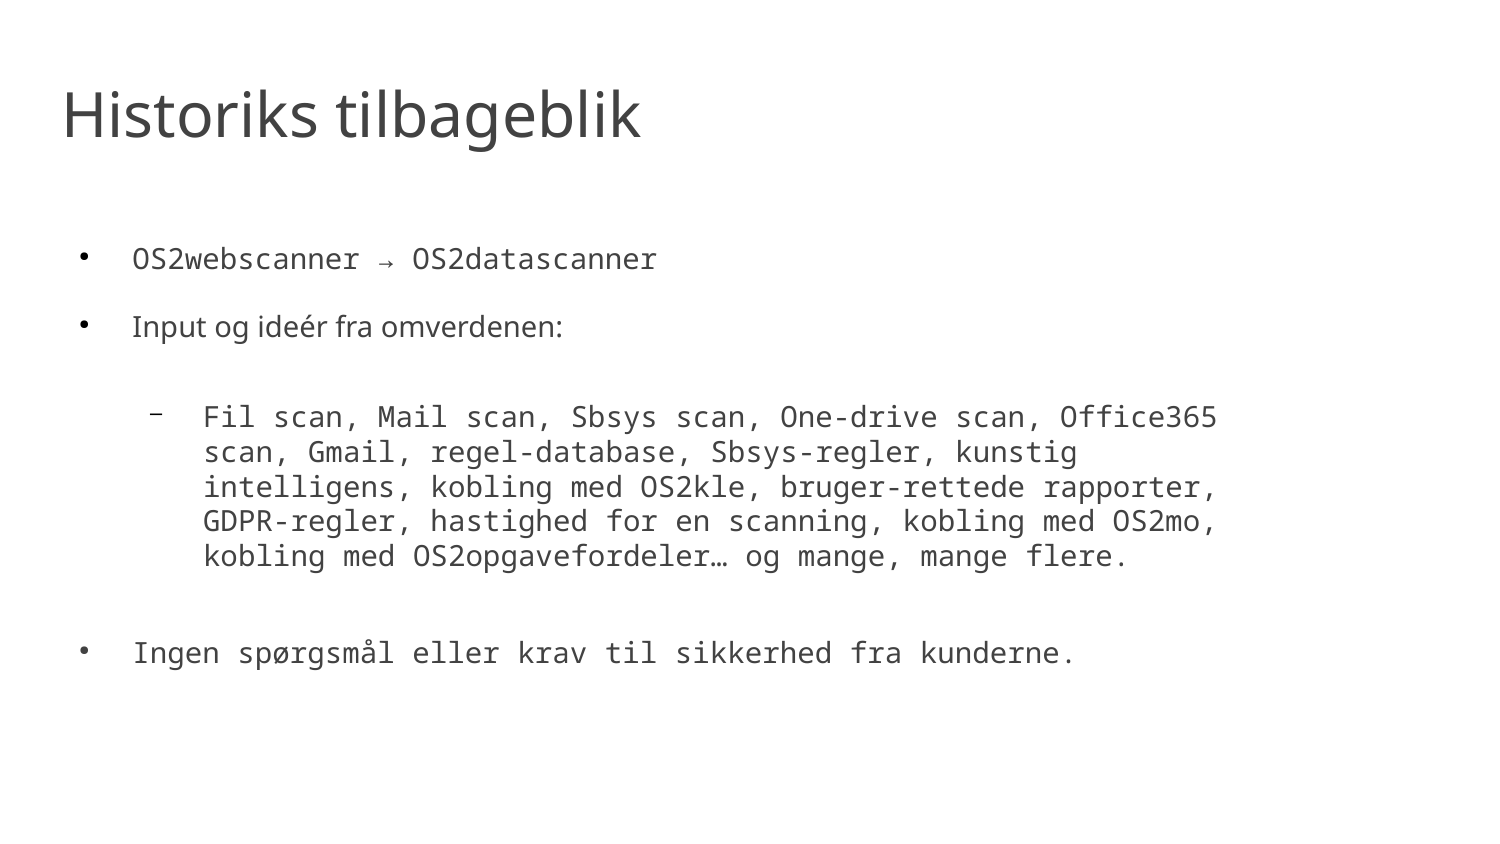

# Historiks tilbageblik
OS2webscanner → OS2datascanner
Input og ideér fra omverdenen:
Fil scan, Mail scan, Sbsys scan, One-drive scan, Office365 scan, Gmail, regel-database, Sbsys-regler, kunstig intelligens, kobling med OS2kle, bruger-rettede rapporter, GDPR-regler, hastighed for en scanning, kobling med OS2mo, kobling med OS2opgavefordeler… og mange, mange flere.
Ingen spørgsmål eller krav til sikkerhed fra kunderne.